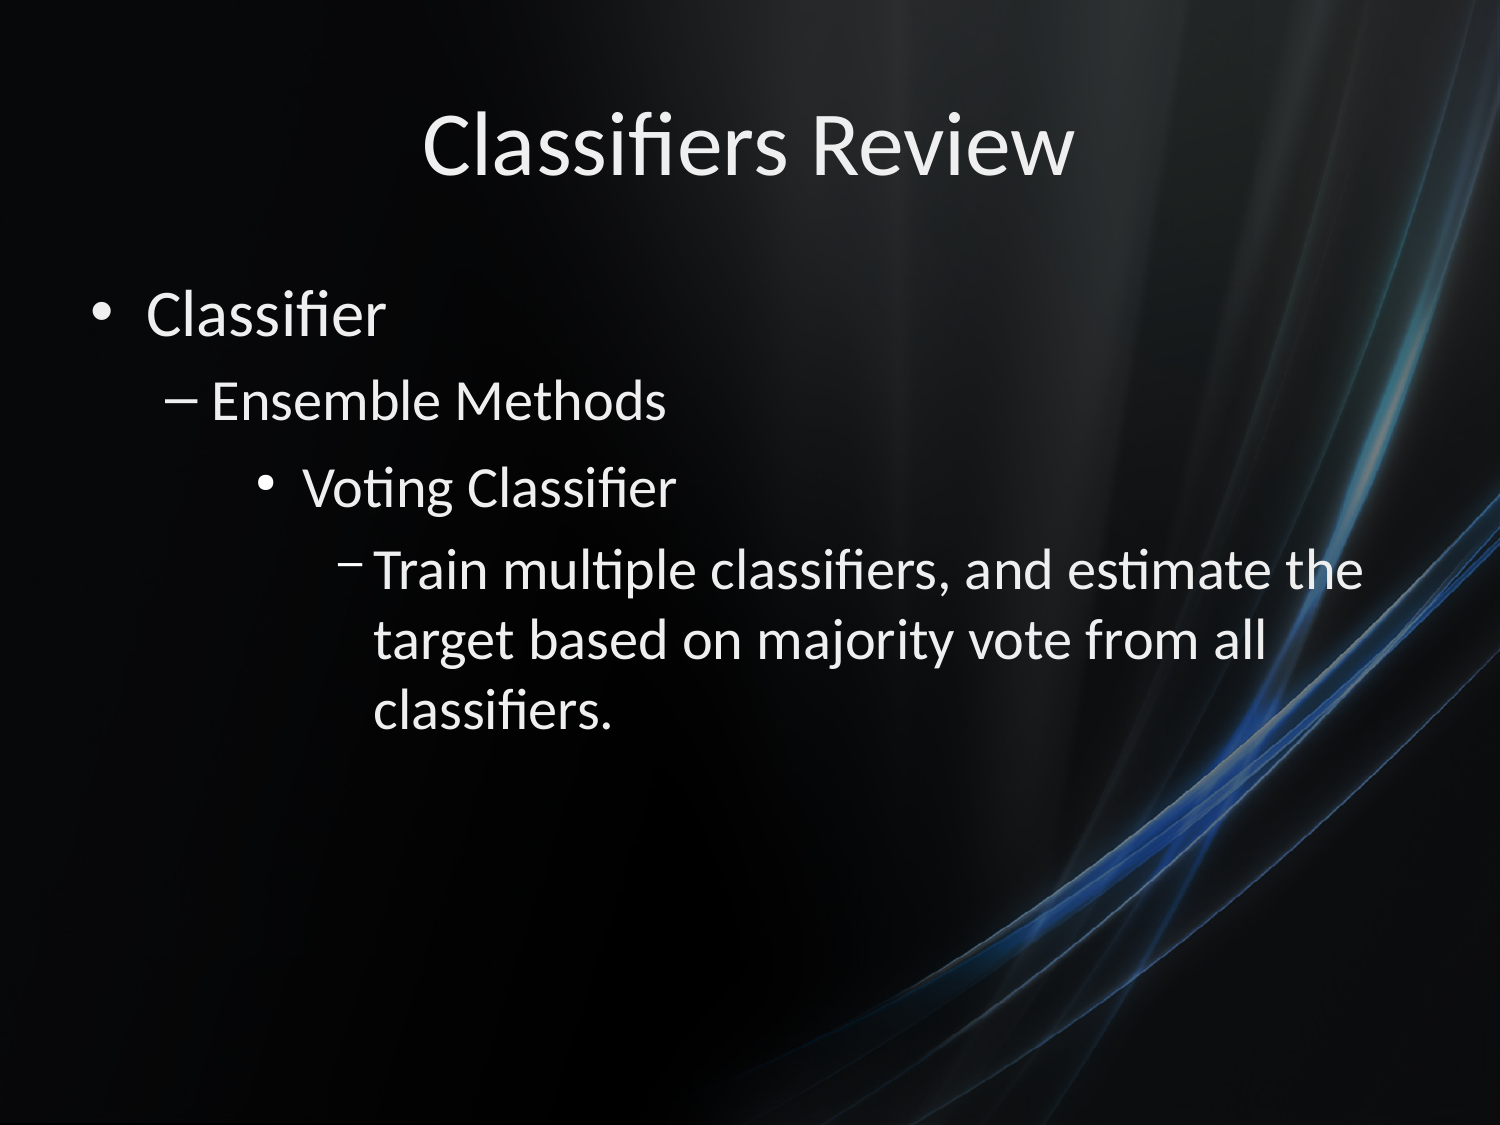

# Classifiers Review
Classifier
Ensemble Methods
Voting Classifier
Train multiple classifiers, and estimate the target based on majority vote from all classifiers.